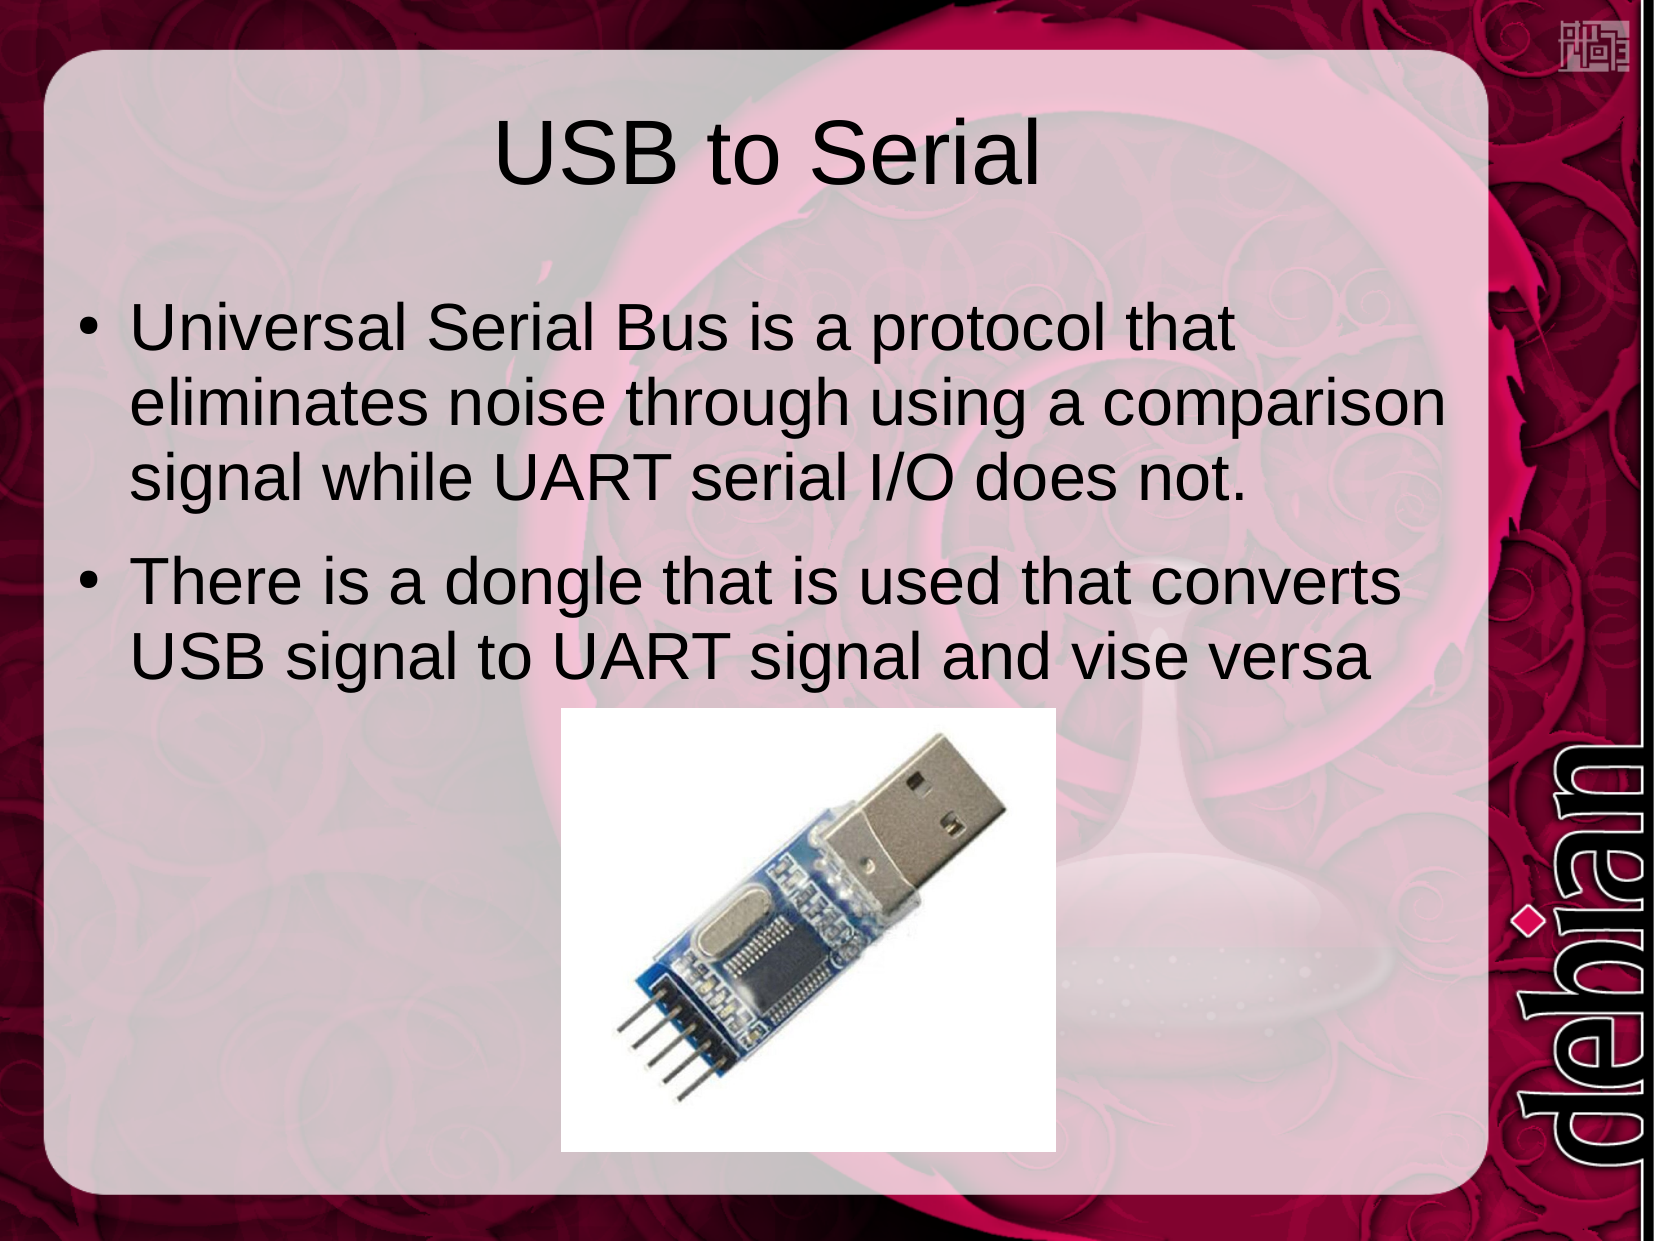

# USB to Serial
Universal Serial Bus is a protocol that eliminates noise through using a comparison signal while UART serial I/O does not.
There is a dongle that is used that converts USB signal to UART signal and vise versa